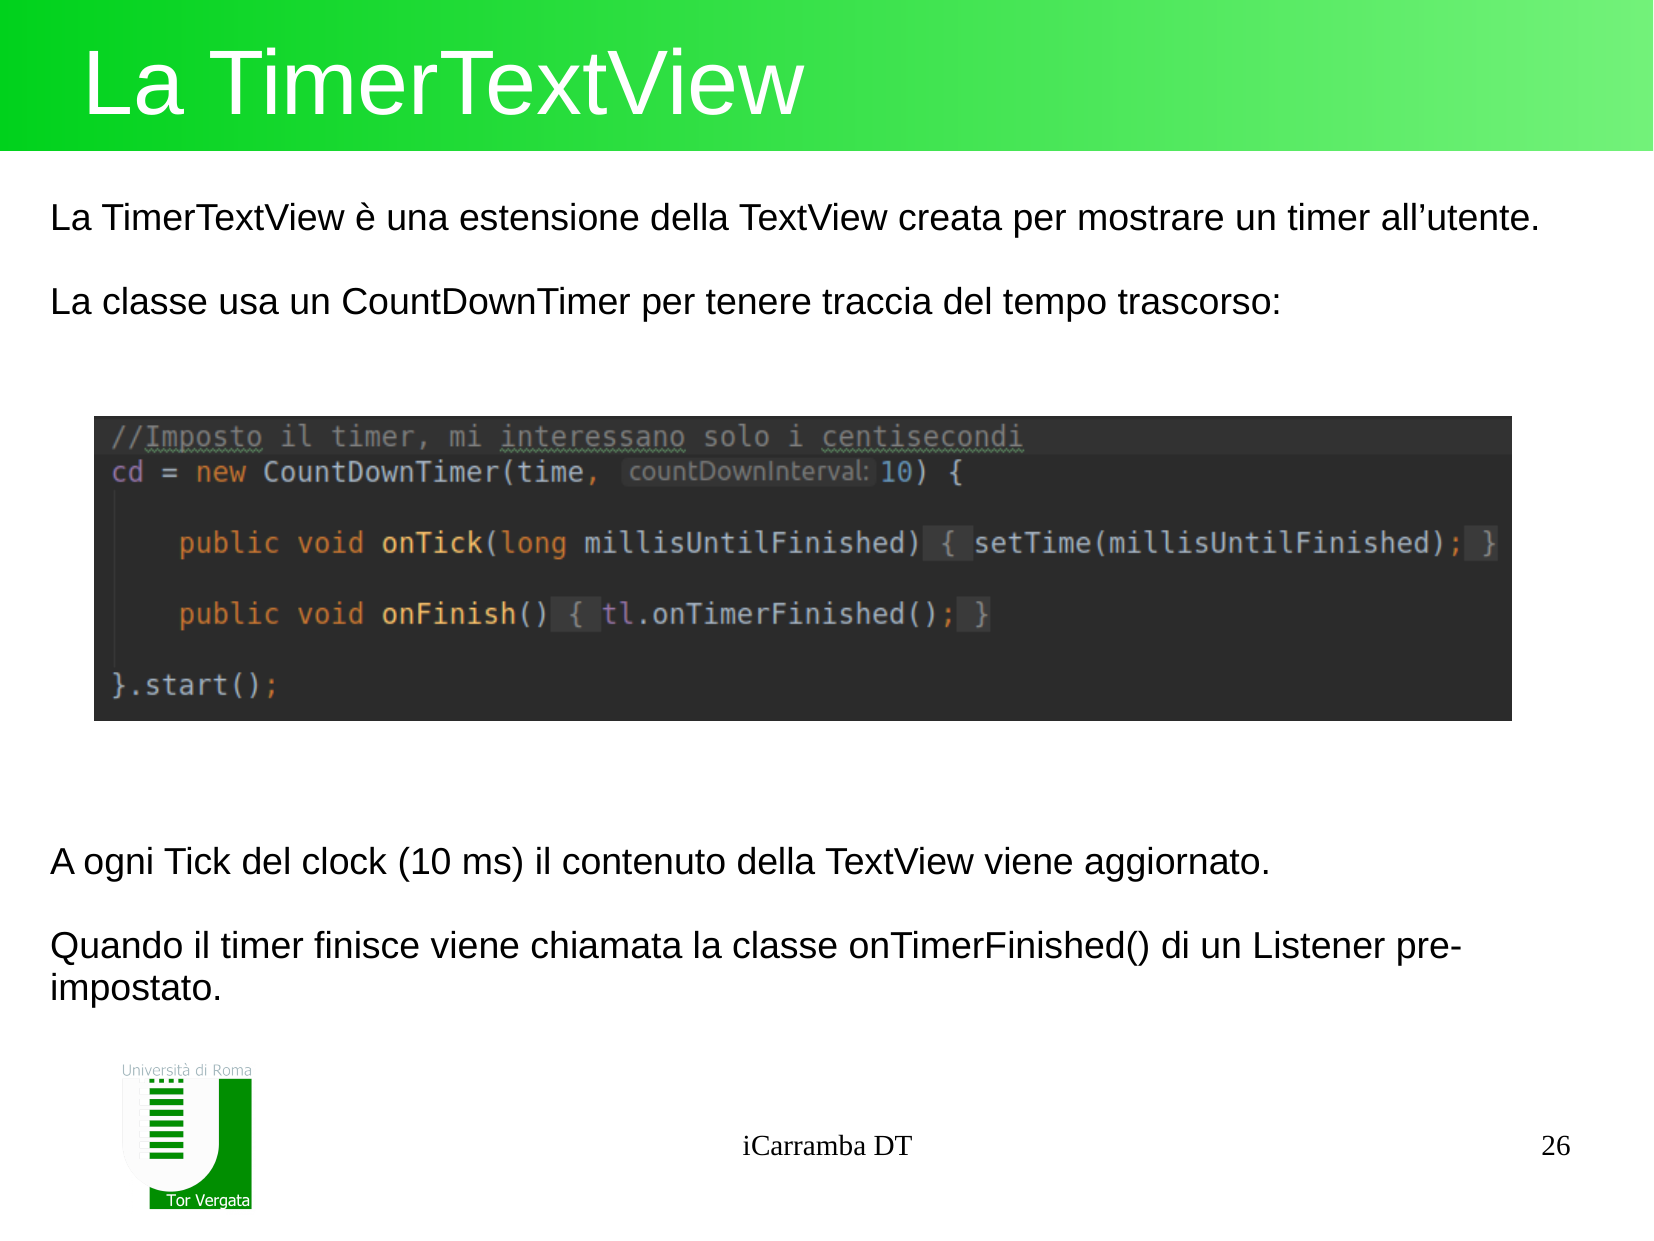

# La TimerTextView
La TimerTextView è una estensione della TextView creata per mostrare un timer all’utente.
La classe usa un CountDownTimer per tenere traccia del tempo trascorso:
A ogni Tick del clock (10 ms) il contenuto della TextView viene aggiornato.
Quando il timer finisce viene chiamata la classe onTimerFinished() di un Listener pre-impostato.
26